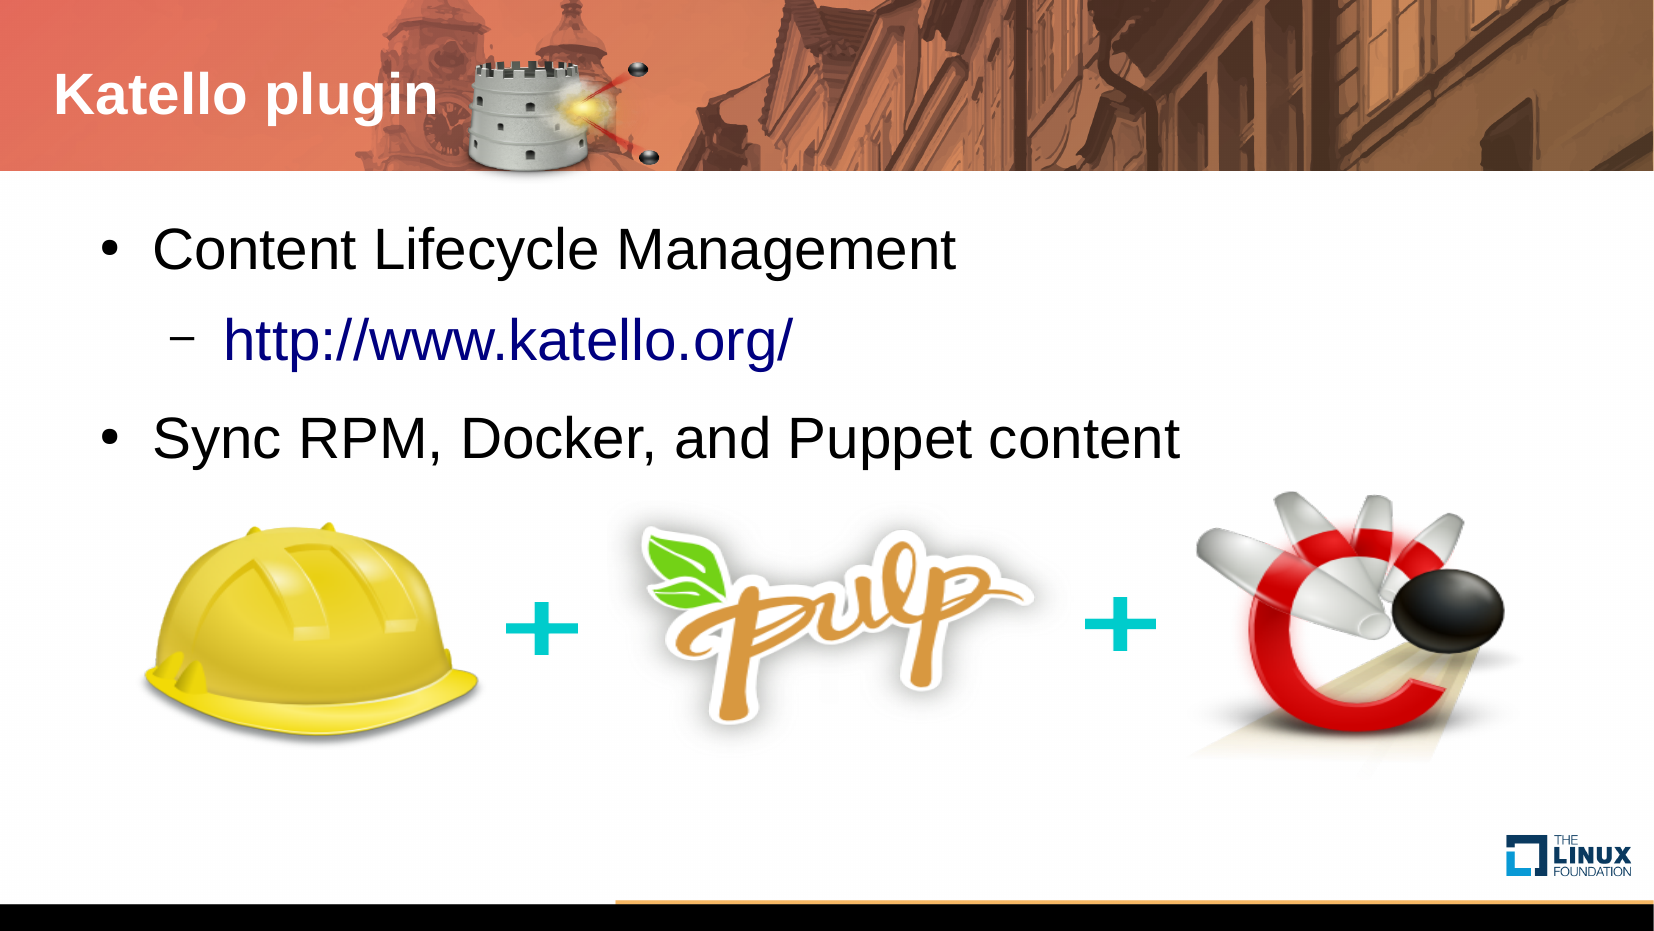

# Katello plugin
Content Lifecycle Management
http://www.katello.org/
Sync RPM, Docker, and Puppet content